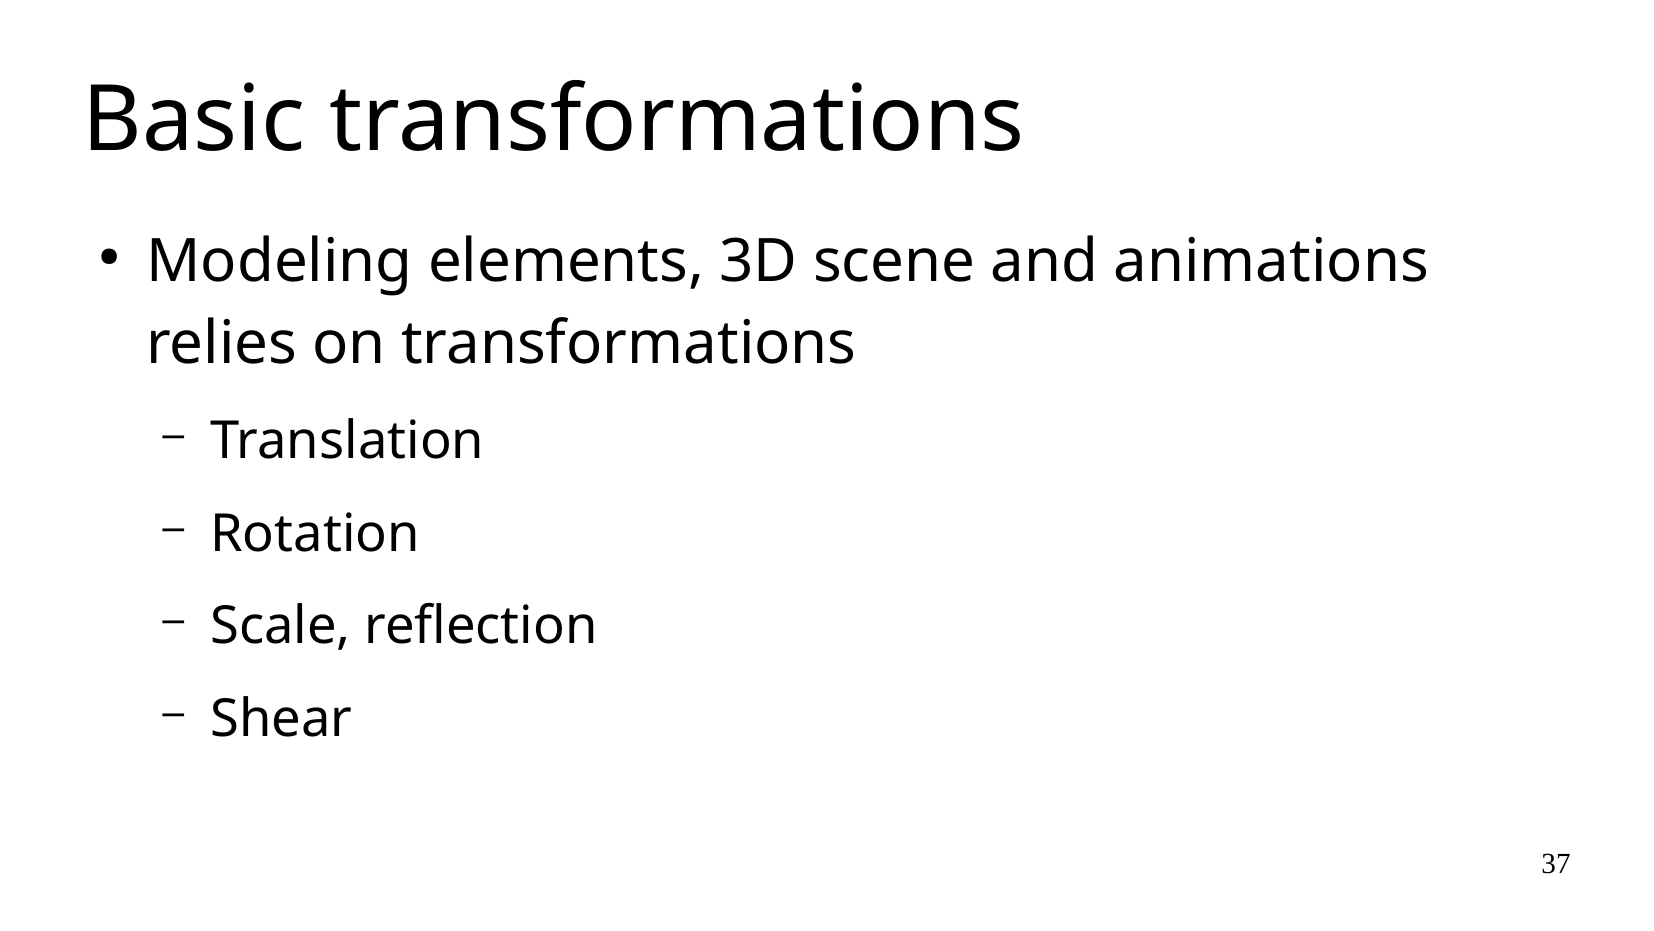

# Basic transformations
Modeling elements, 3D scene and animations relies on transformations
Translation
Rotation
Scale, reflection
Shear
37